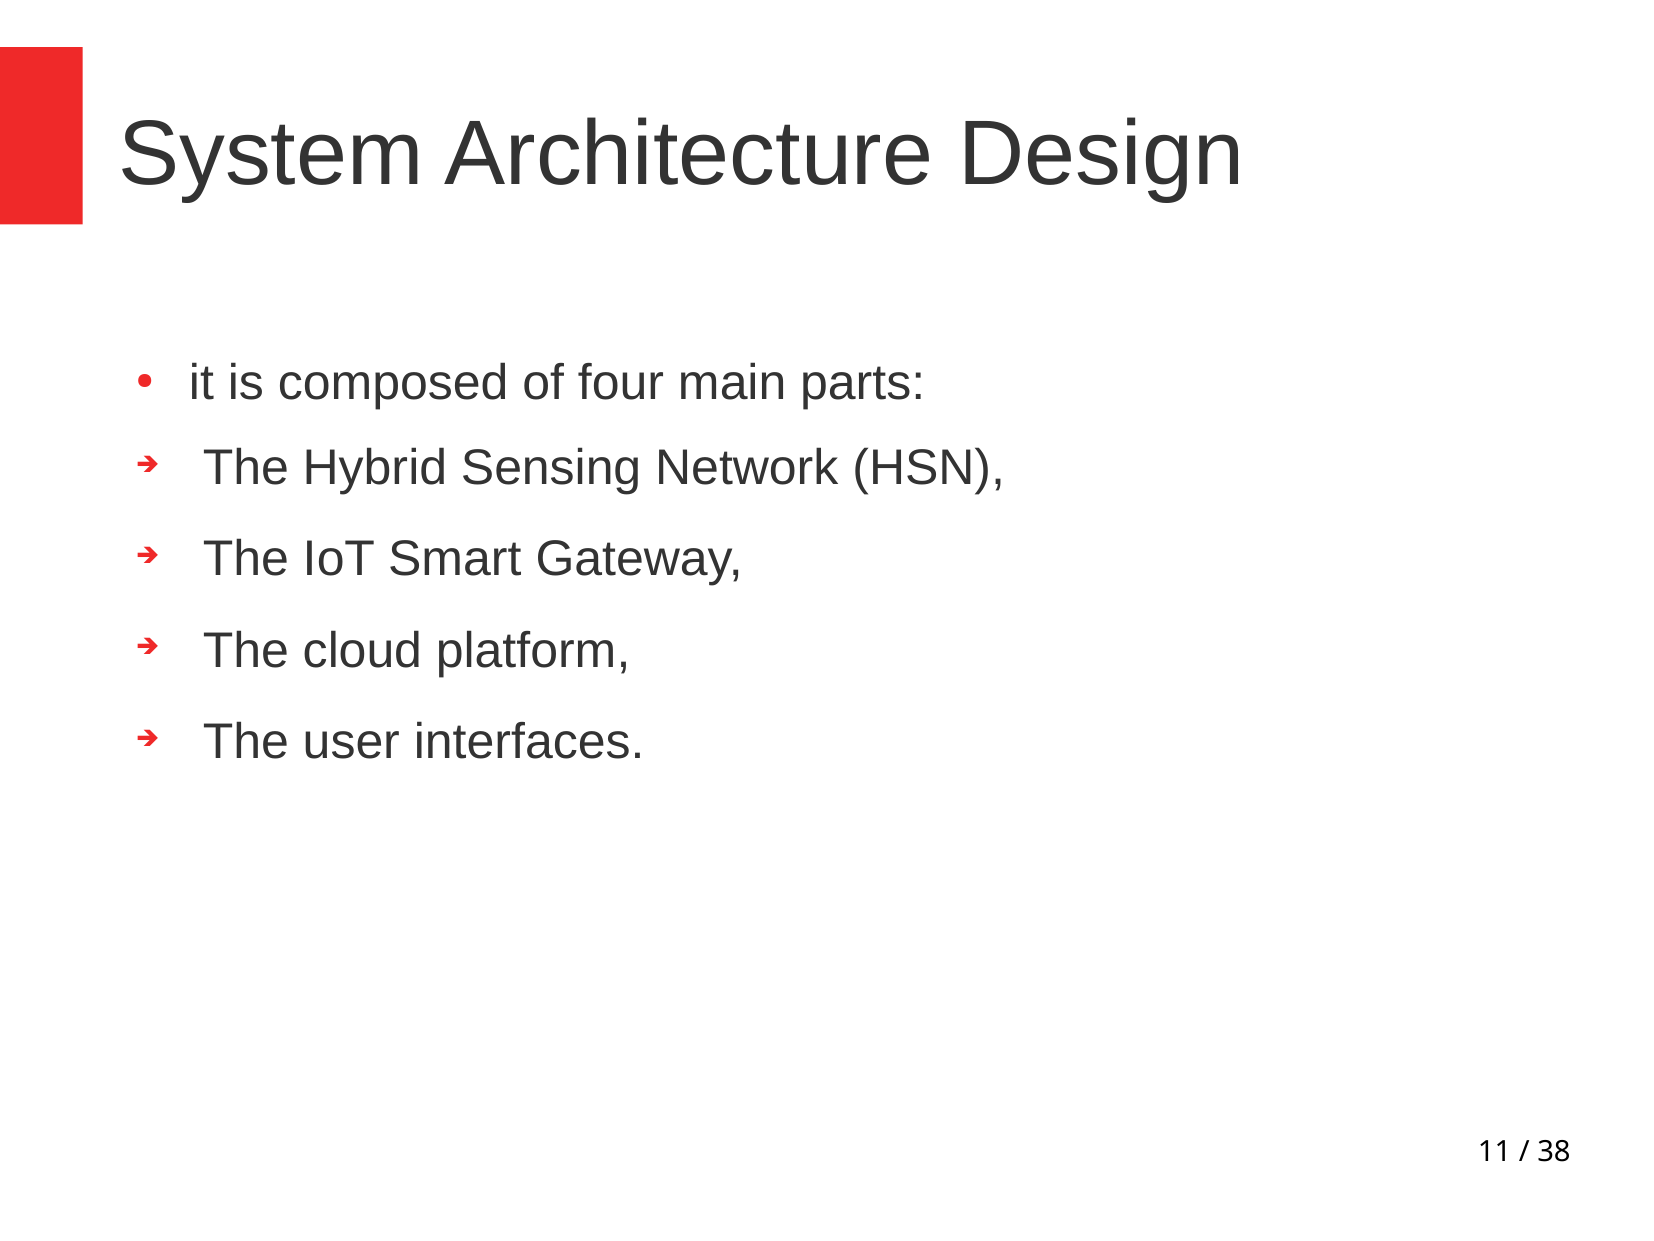

# System Architecture Design
it is composed of four main parts:
 The Hybrid Sensing Network (HSN),
 The IoT Smart Gateway,
 The cloud platform,
 The user interfaces.
11